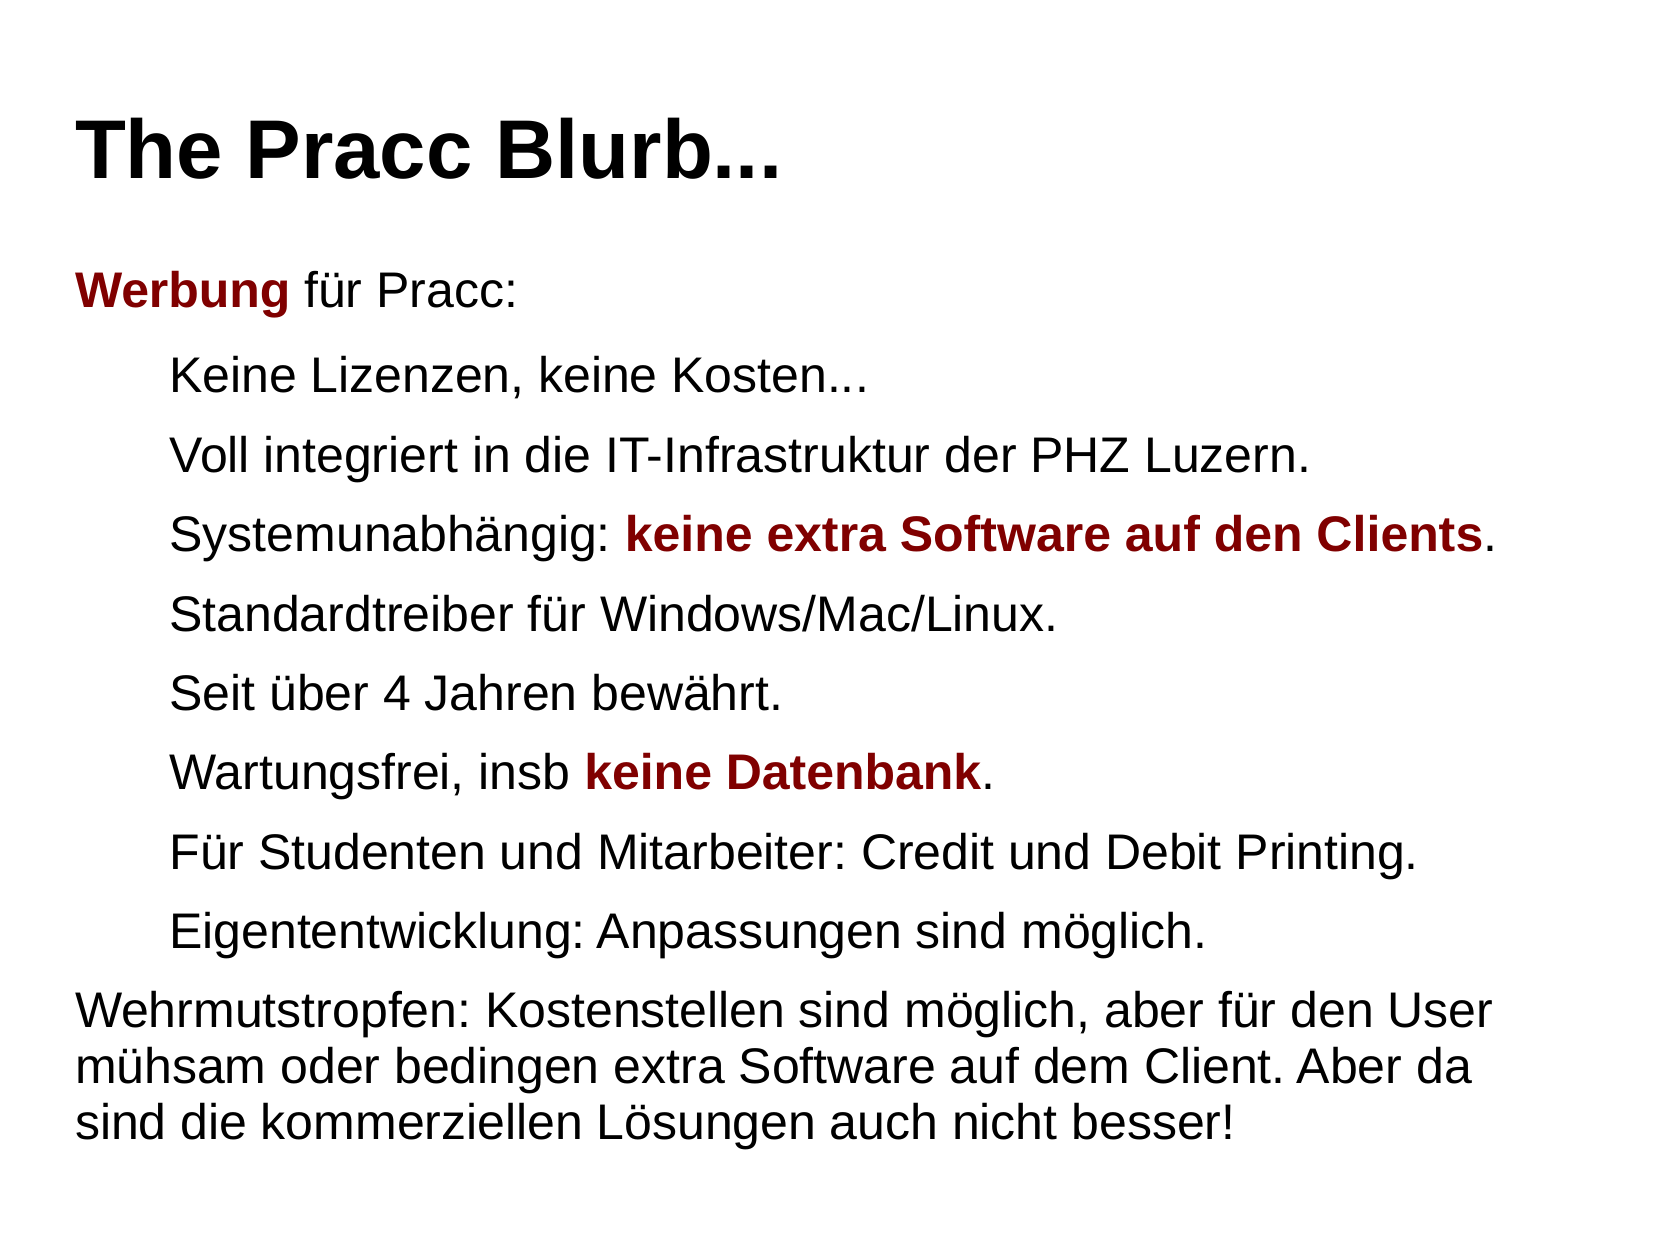

# The Pracc Blurb...
Werbung für Pracc:
Keine Lizenzen, keine Kosten...
Voll integriert in die IT-Infrastruktur der PHZ Luzern.
Systemunabhängig: keine extra Software auf den Clients.
Standardtreiber für Windows/Mac/Linux.
Seit über 4 Jahren bewährt.
Wartungsfrei, insb keine Datenbank.
Für Studenten und Mitarbeiter: Credit und Debit Printing.
Eigententwicklung: Anpassungen sind möglich.
Wehrmutstropfen: Kostenstellen sind möglich, aber für den User mühsam oder bedingen extra Software auf dem Client. Aber da sind die kommerziellen Lösungen auch nicht besser!